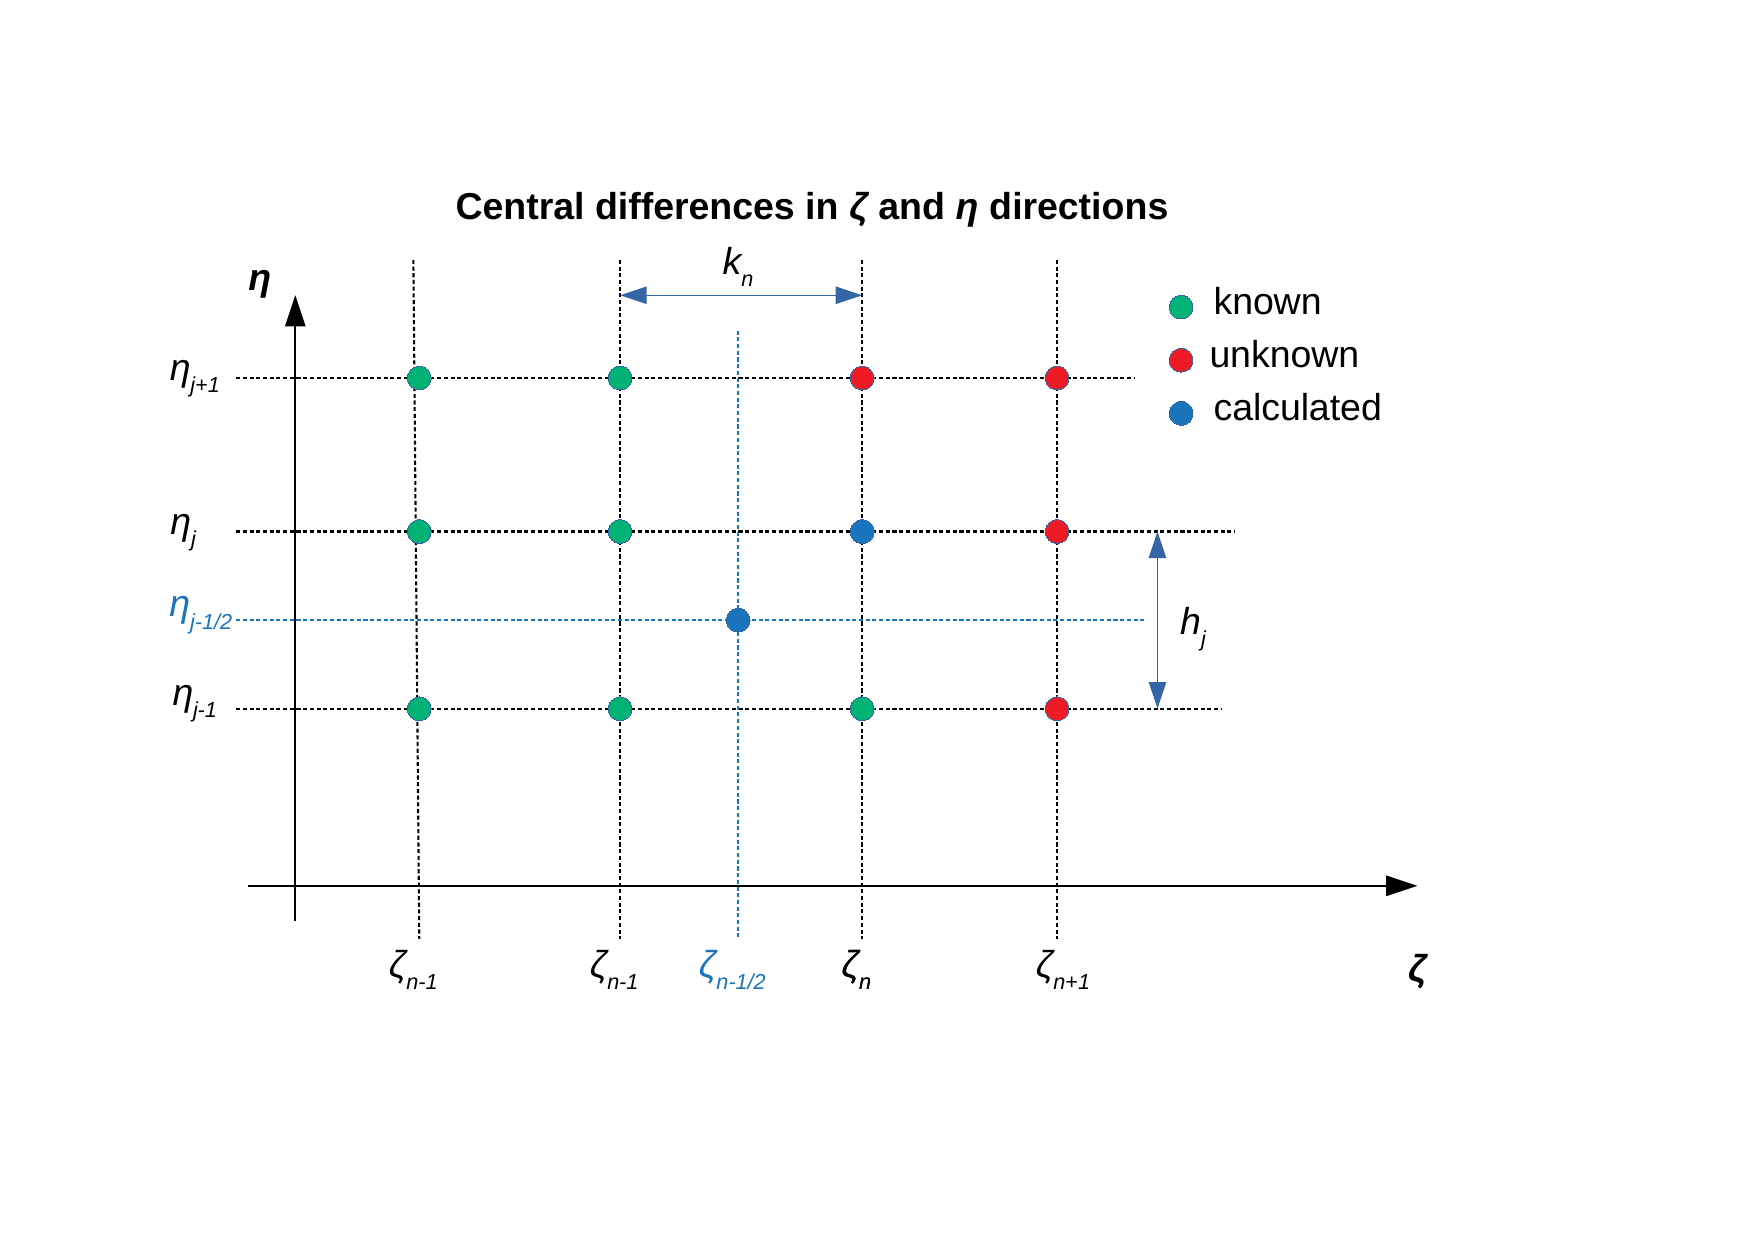

Central differences in ζ and η directions
kn
η
known
unknown
calculated
ηj+1
ηj
ηj-1/2
hj
ηj-1
ζn-1
ζn-1
ζn-1/2
ζn
ζn
ζn+1
ζ